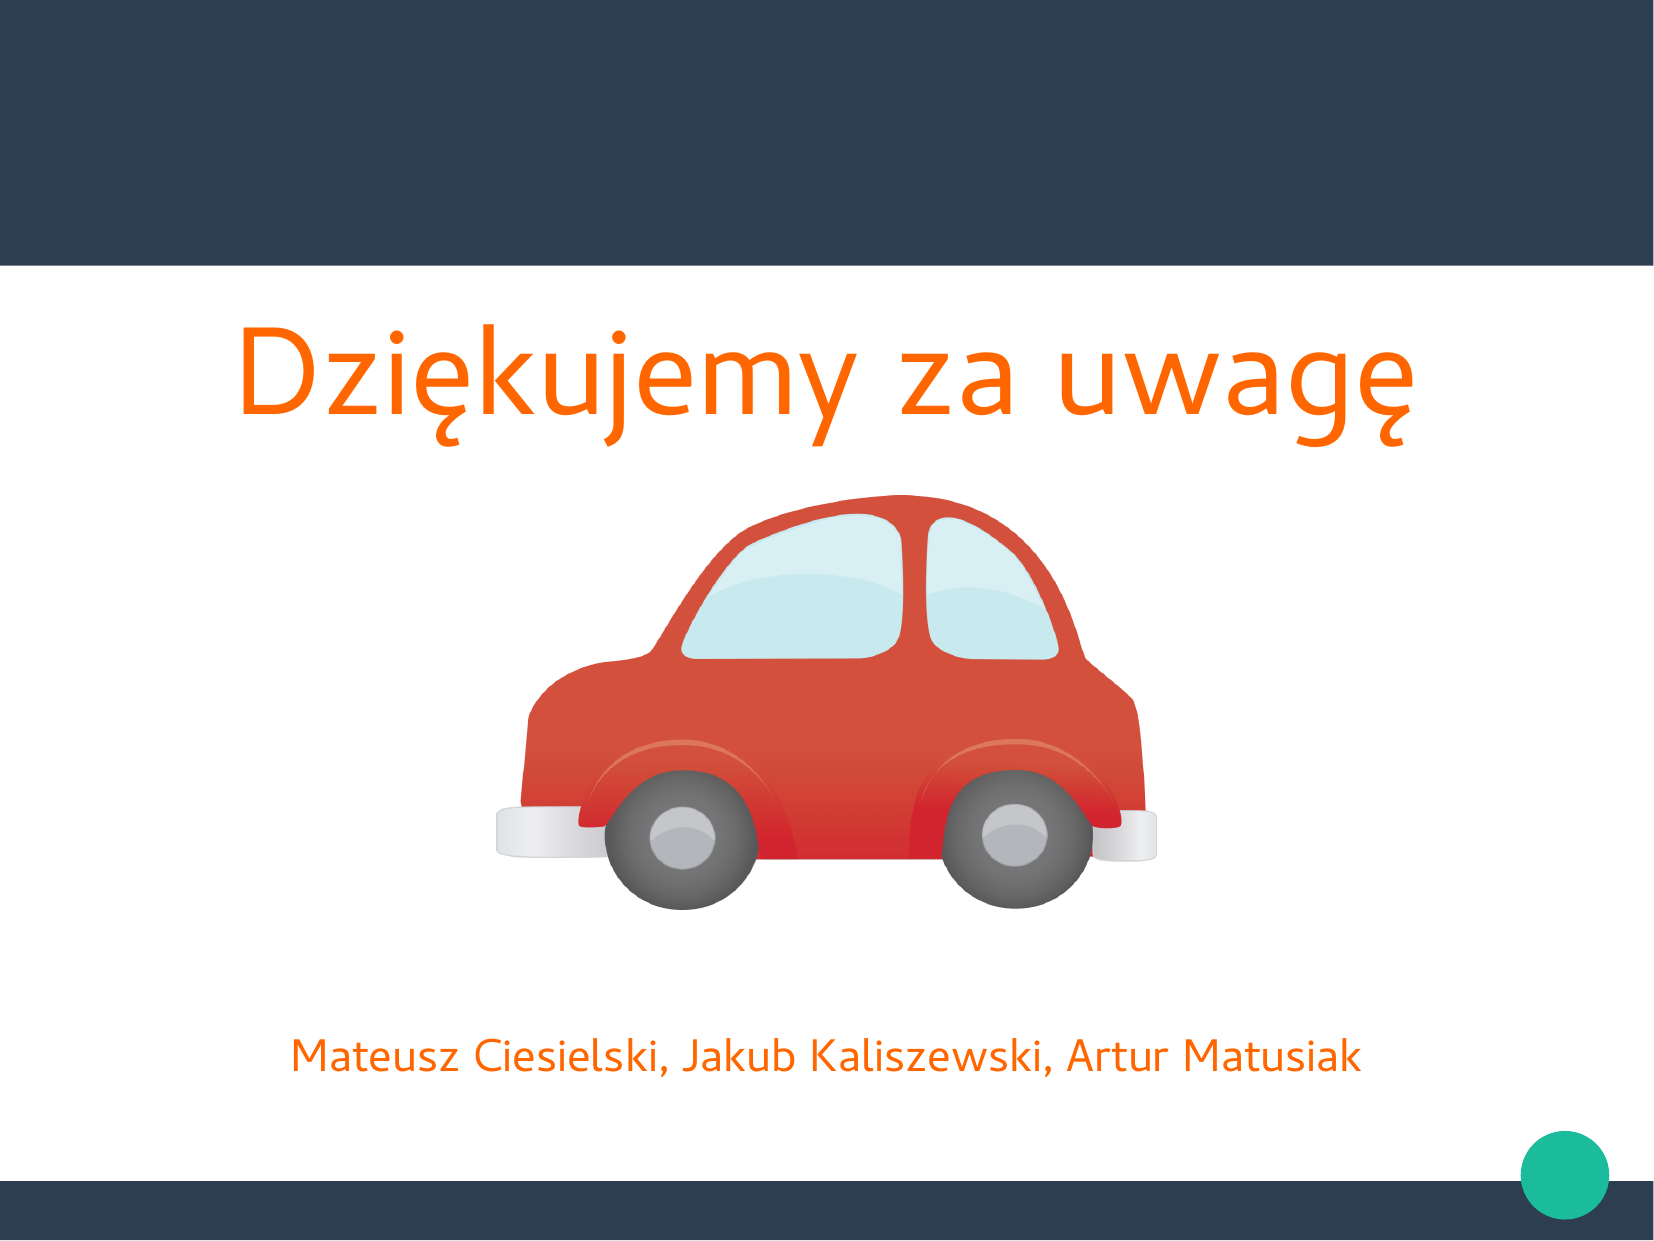

Dziękujemy za uwagę
Mateusz Ciesielski, Jakub Kaliszewski, Artur Matusiak